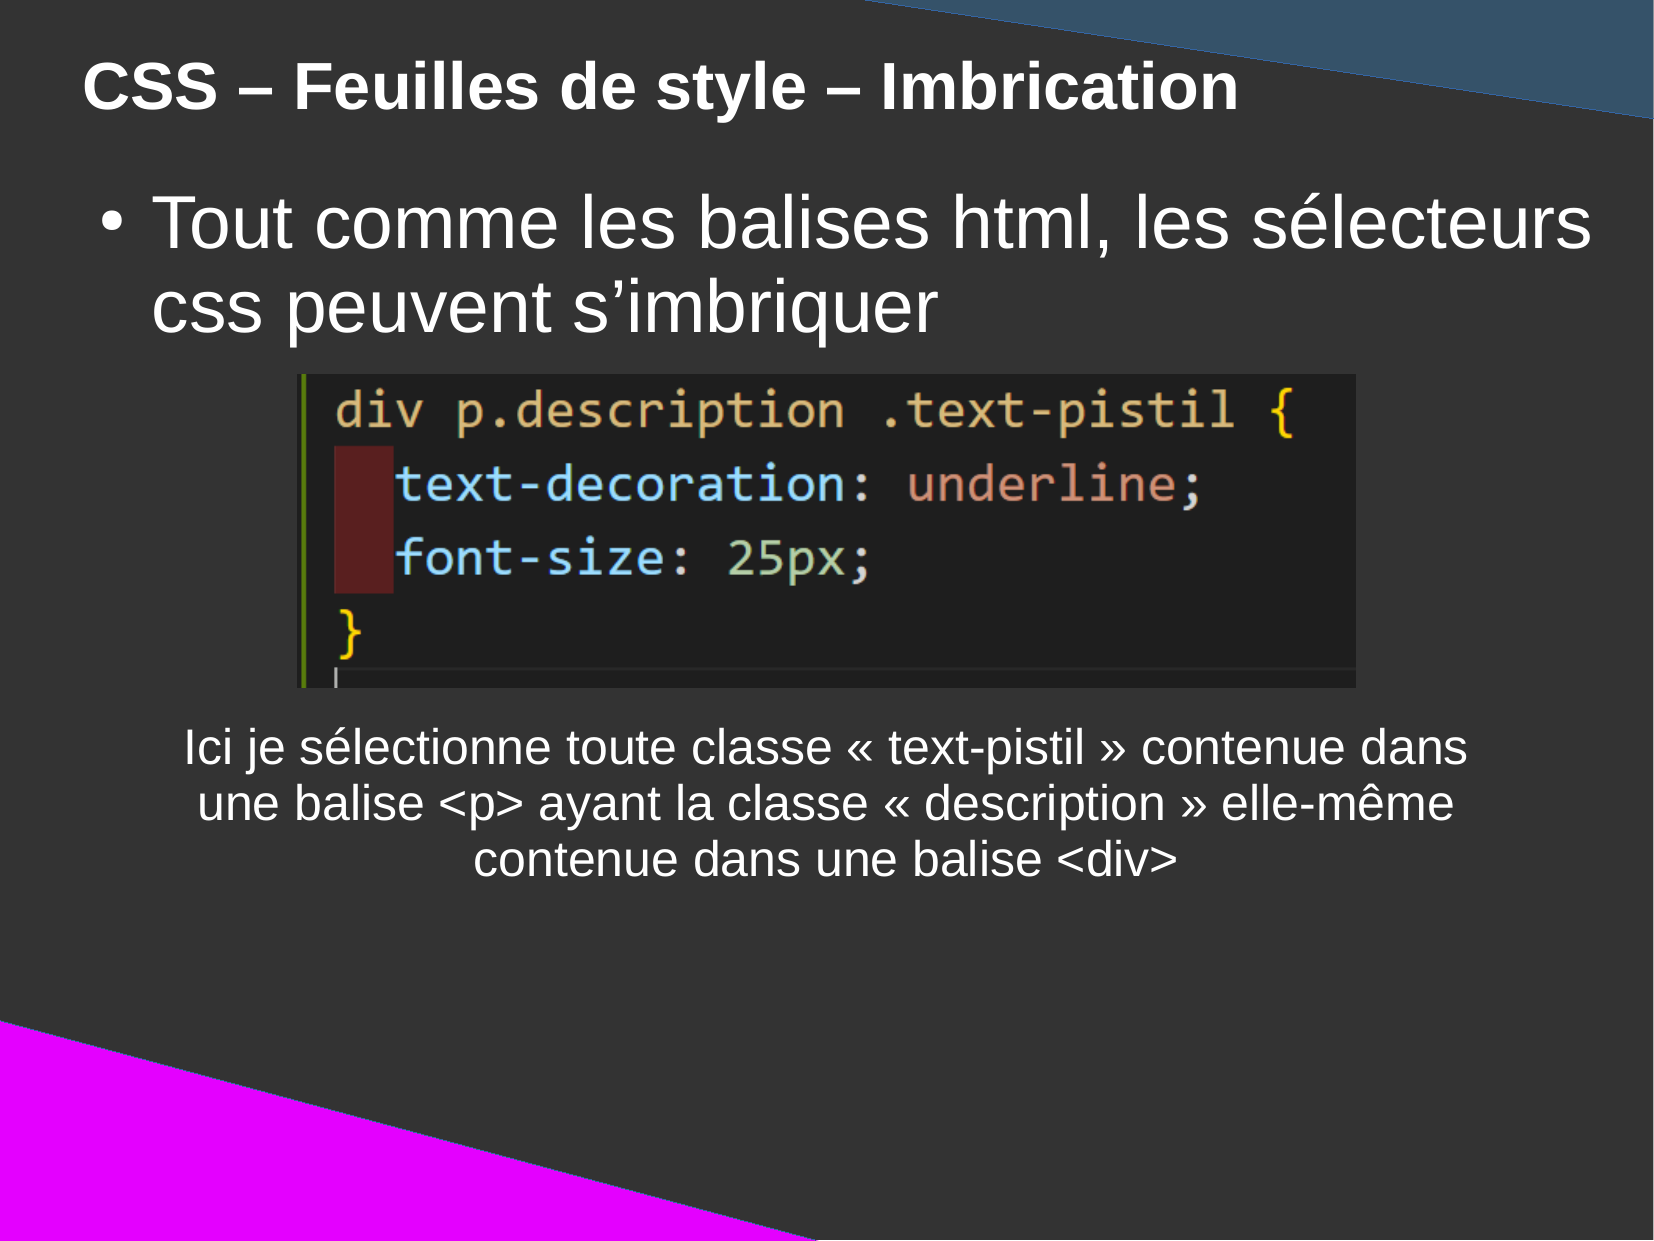

# CSS – Feuilles de style – Imbrication
Tout comme les balises html, les sélecteurs css peuvent s’imbriquer
Ici je sélectionne toute classe « text-pistil » contenue dans une balise <p> ayant la classe « description » elle-même contenue dans une balise <div>